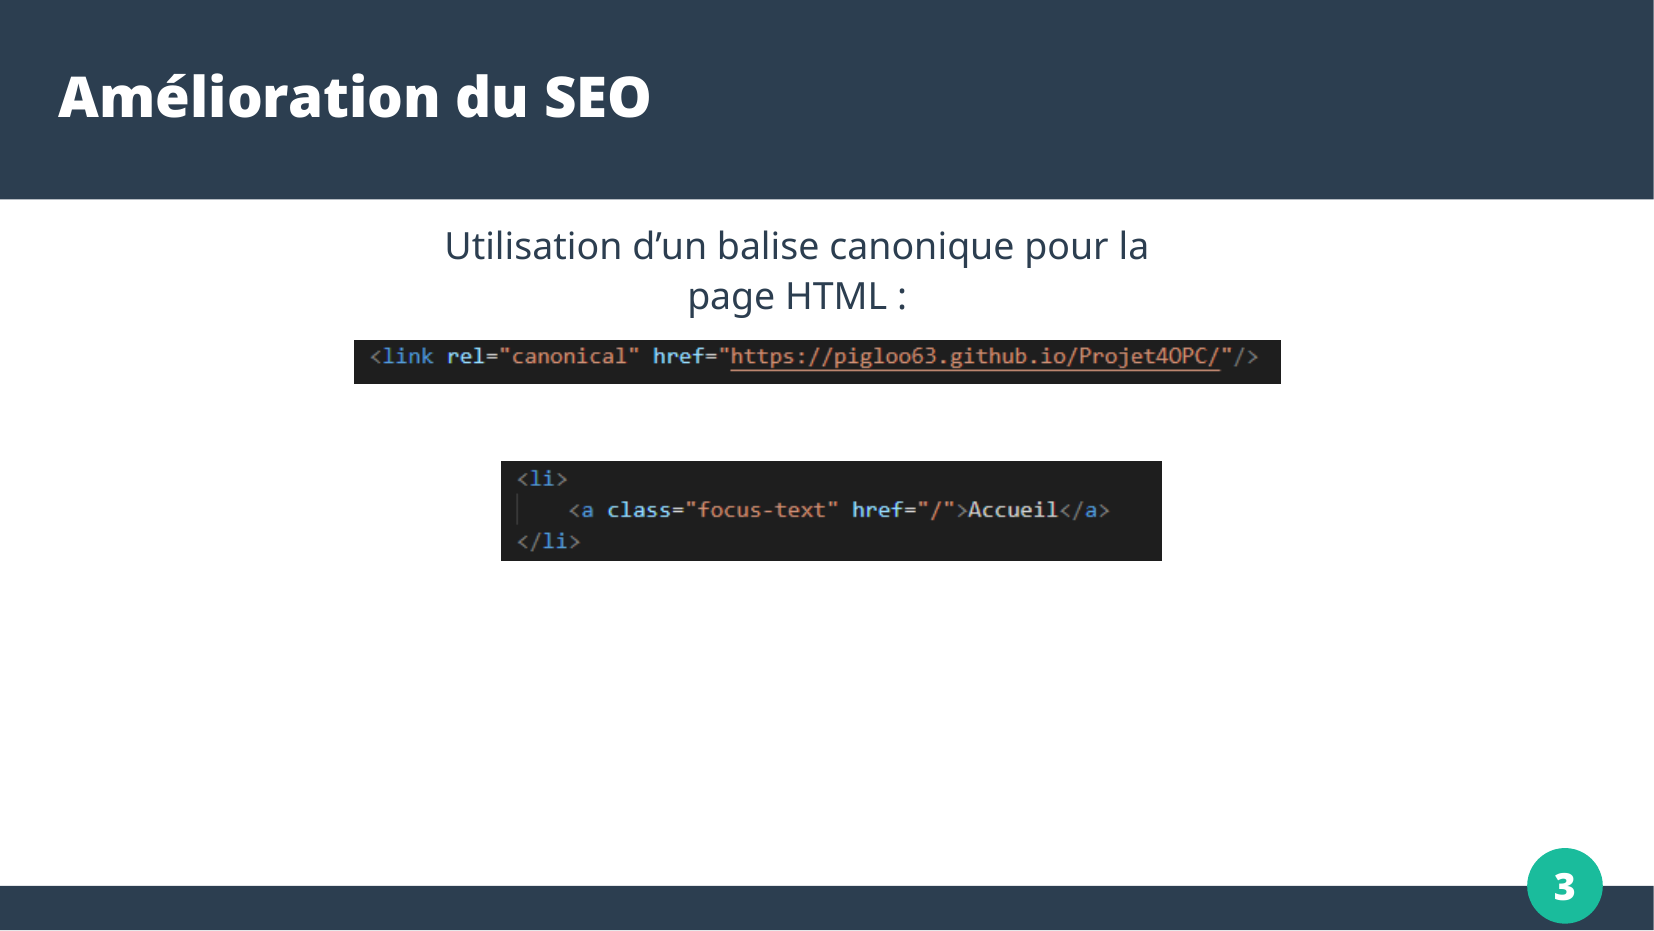

# Amélioration du SEO
Utilisation d’un balise canonique pour la page HTML :